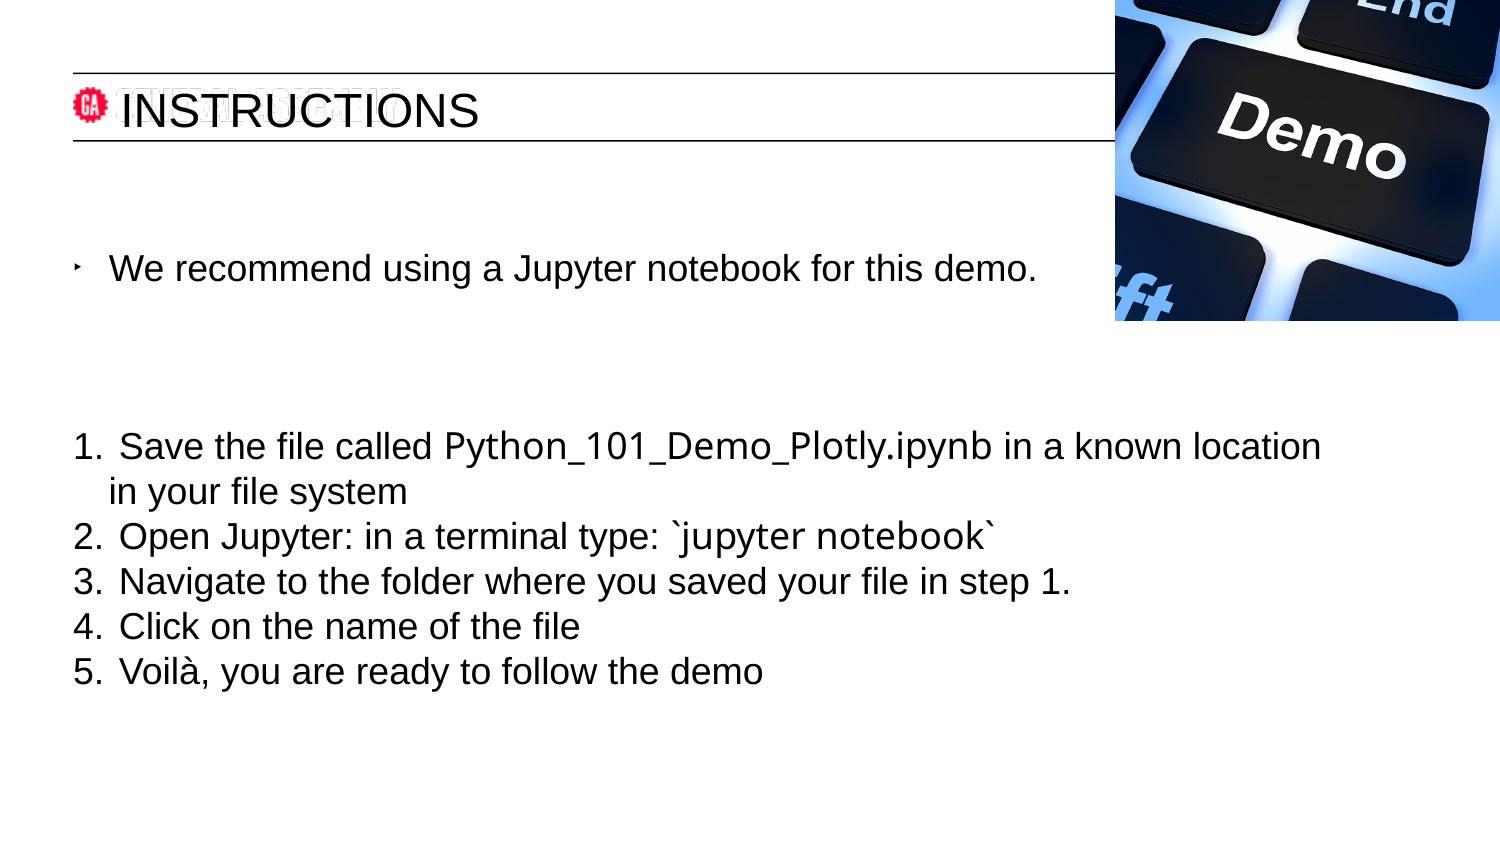

INSTRUCTIONS
We recommend using a Jupyter notebook for this demo.
 Save the file called Python_101_Demo_Plotly.ipynb in a known location in your file system
 Open Jupyter: in a terminal type: `jupyter notebook`
 Navigate to the folder where you saved your file in step 1.
 Click on the name of the file
 Voilà, you are ready to follow the demo